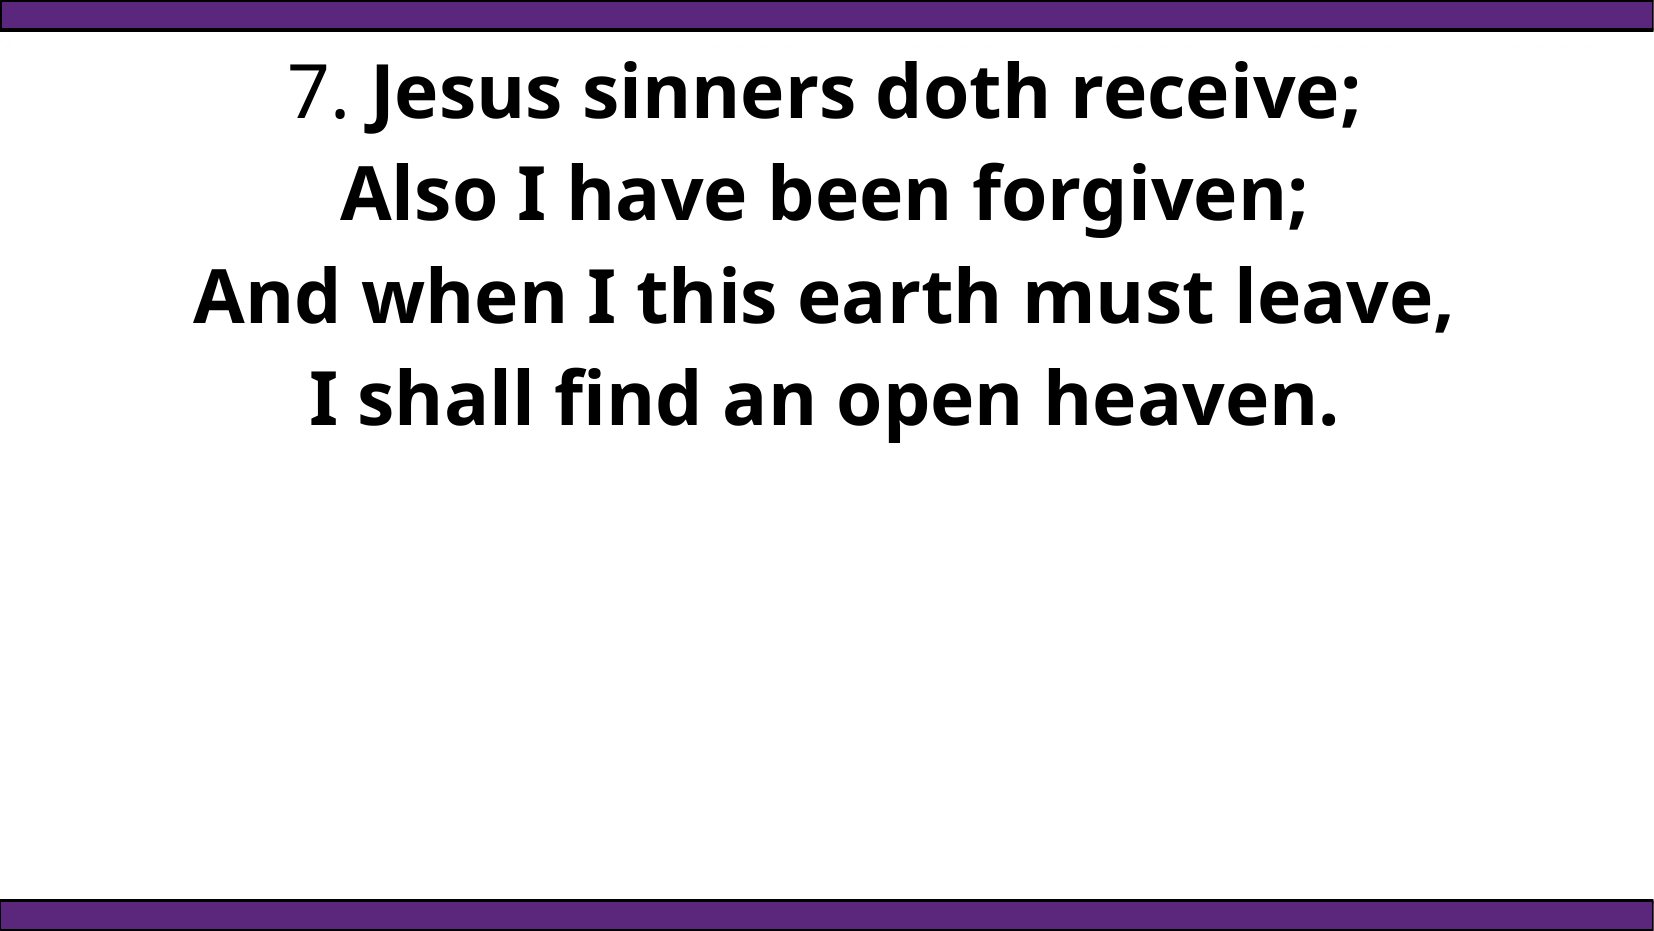

7. Jesus sinners doth receive;
Also I have been forgiven;
And when I this earth must leave,
I shall find an open heaven.